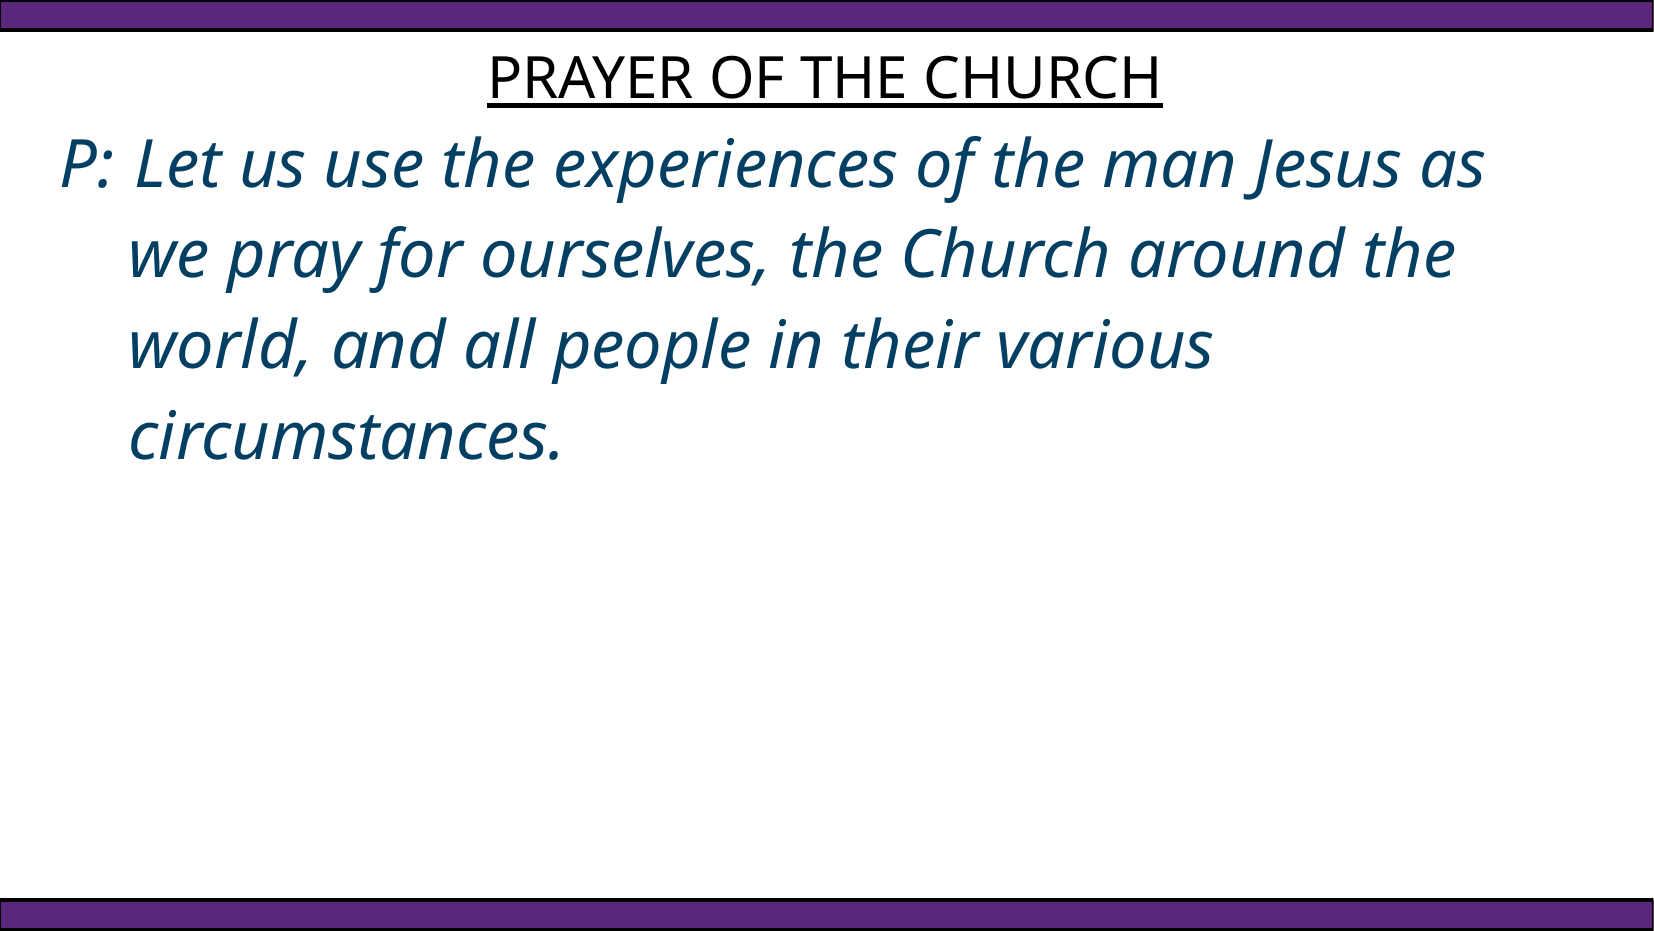

PRAYER OF THE CHURCH
P:	Let us use the experiences of the man Jesus as
 we pray for ourselves, the Church around the
 world, and all people in their various
 circumstances.